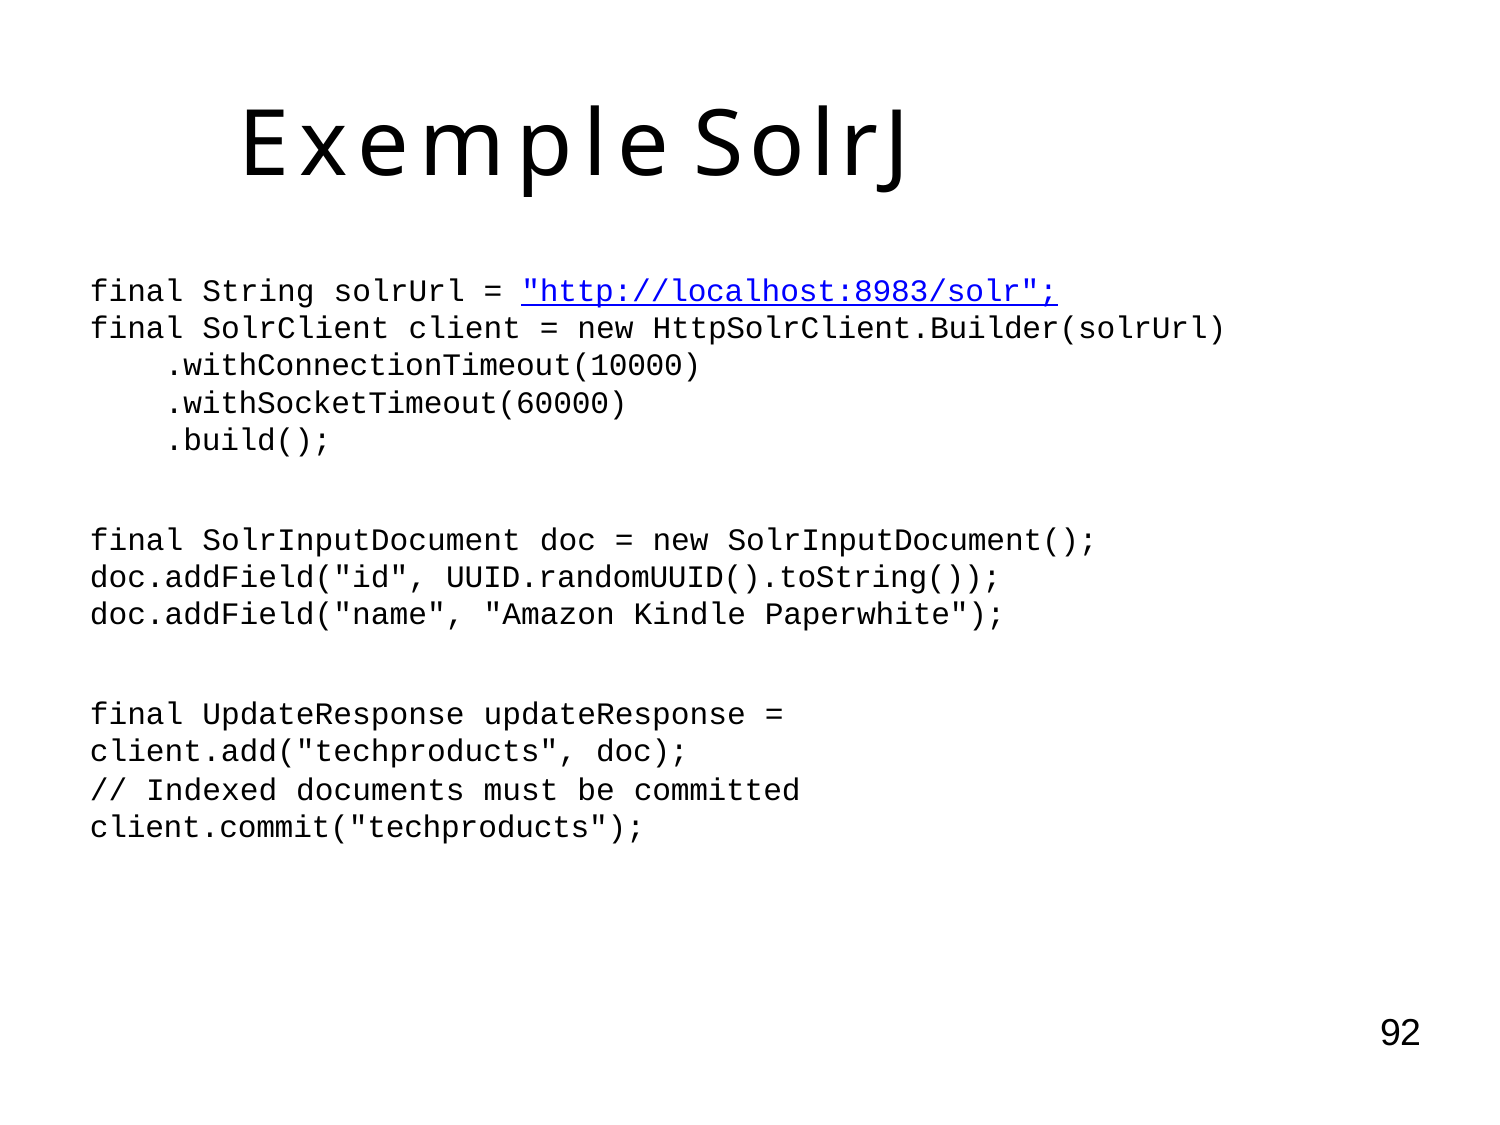

# Exemple	SolrJ
final String solrUrl = "http://localhost:8983/solr";
final SolrClient client = new HttpSolrClient.Builder(solrUrl)
.withConnectionTimeout(10000)
.withSocketTimeout(60000)
.build();
final SolrInputDocument doc = new SolrInputDocument(); doc.addField("id", UUID.randomUUID().toString()); doc.addField("name", "Amazon Kindle Paperwhite");
final UpdateResponse updateResponse = client.add("techproducts", doc);
// Indexed documents must be committed client.commit("techproducts");
92